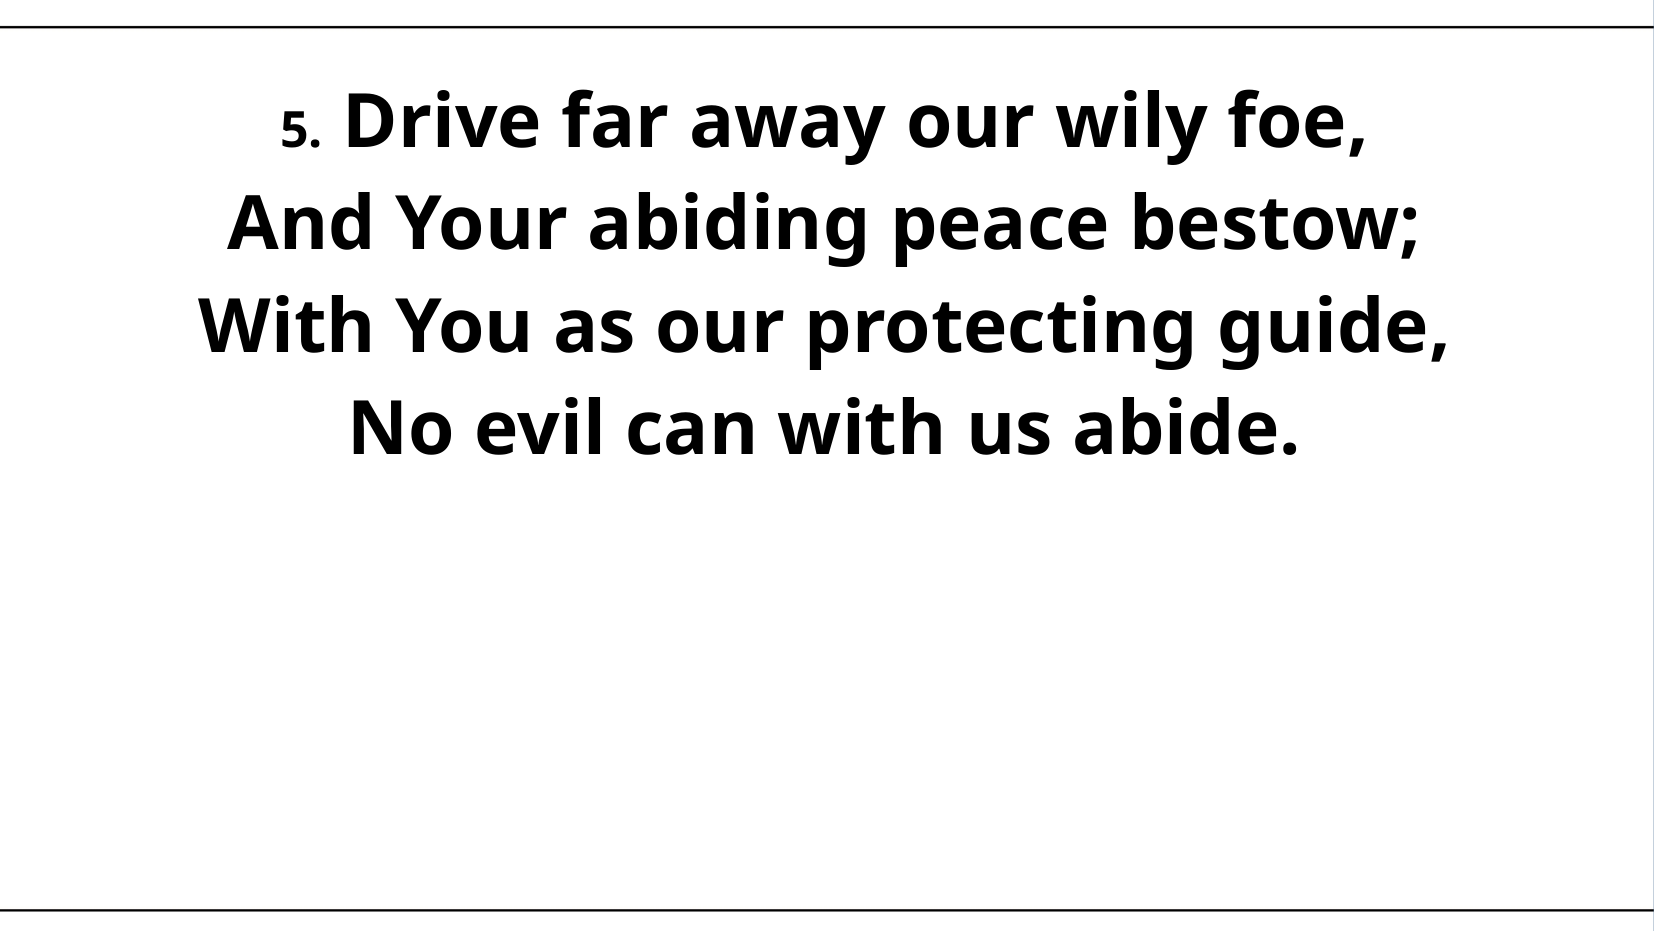

5. Drive far away our wily foe,
And Your abiding peace bestow;
With You as our protecting guide,
No evil can with us abide.